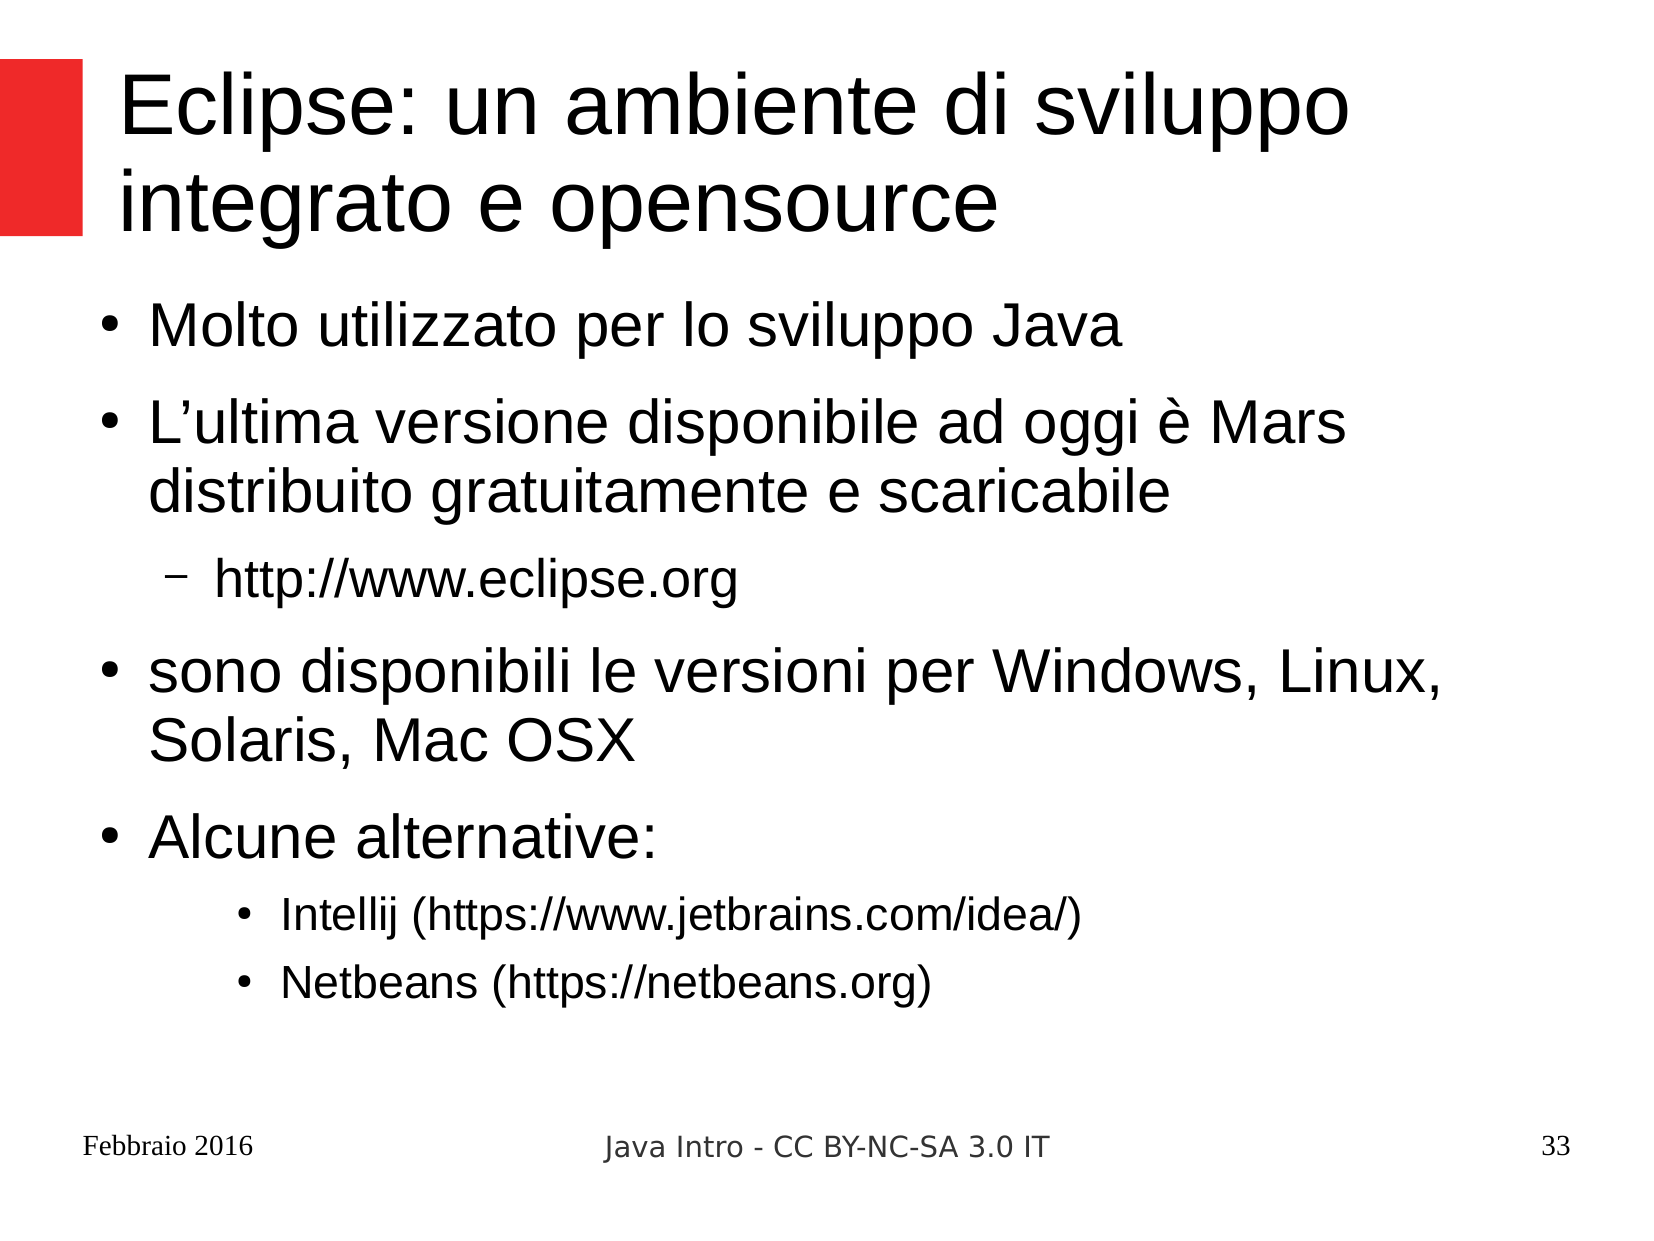

# Eclipse: un ambiente di sviluppo integrato e opensource
Molto utilizzato per lo sviluppo Java
L’ultima versione disponibile ad oggi è Mars distribuito gratuitamente e scaricabile
http://www.eclipse.org
sono disponibili le versioni per Windows, Linux, Solaris, Mac OSX
Alcune alternative:
Intellij (https://www.jetbrains.com/idea/)
Netbeans (https://netbeans.org)
Your Date Here
Your Footer Here
33